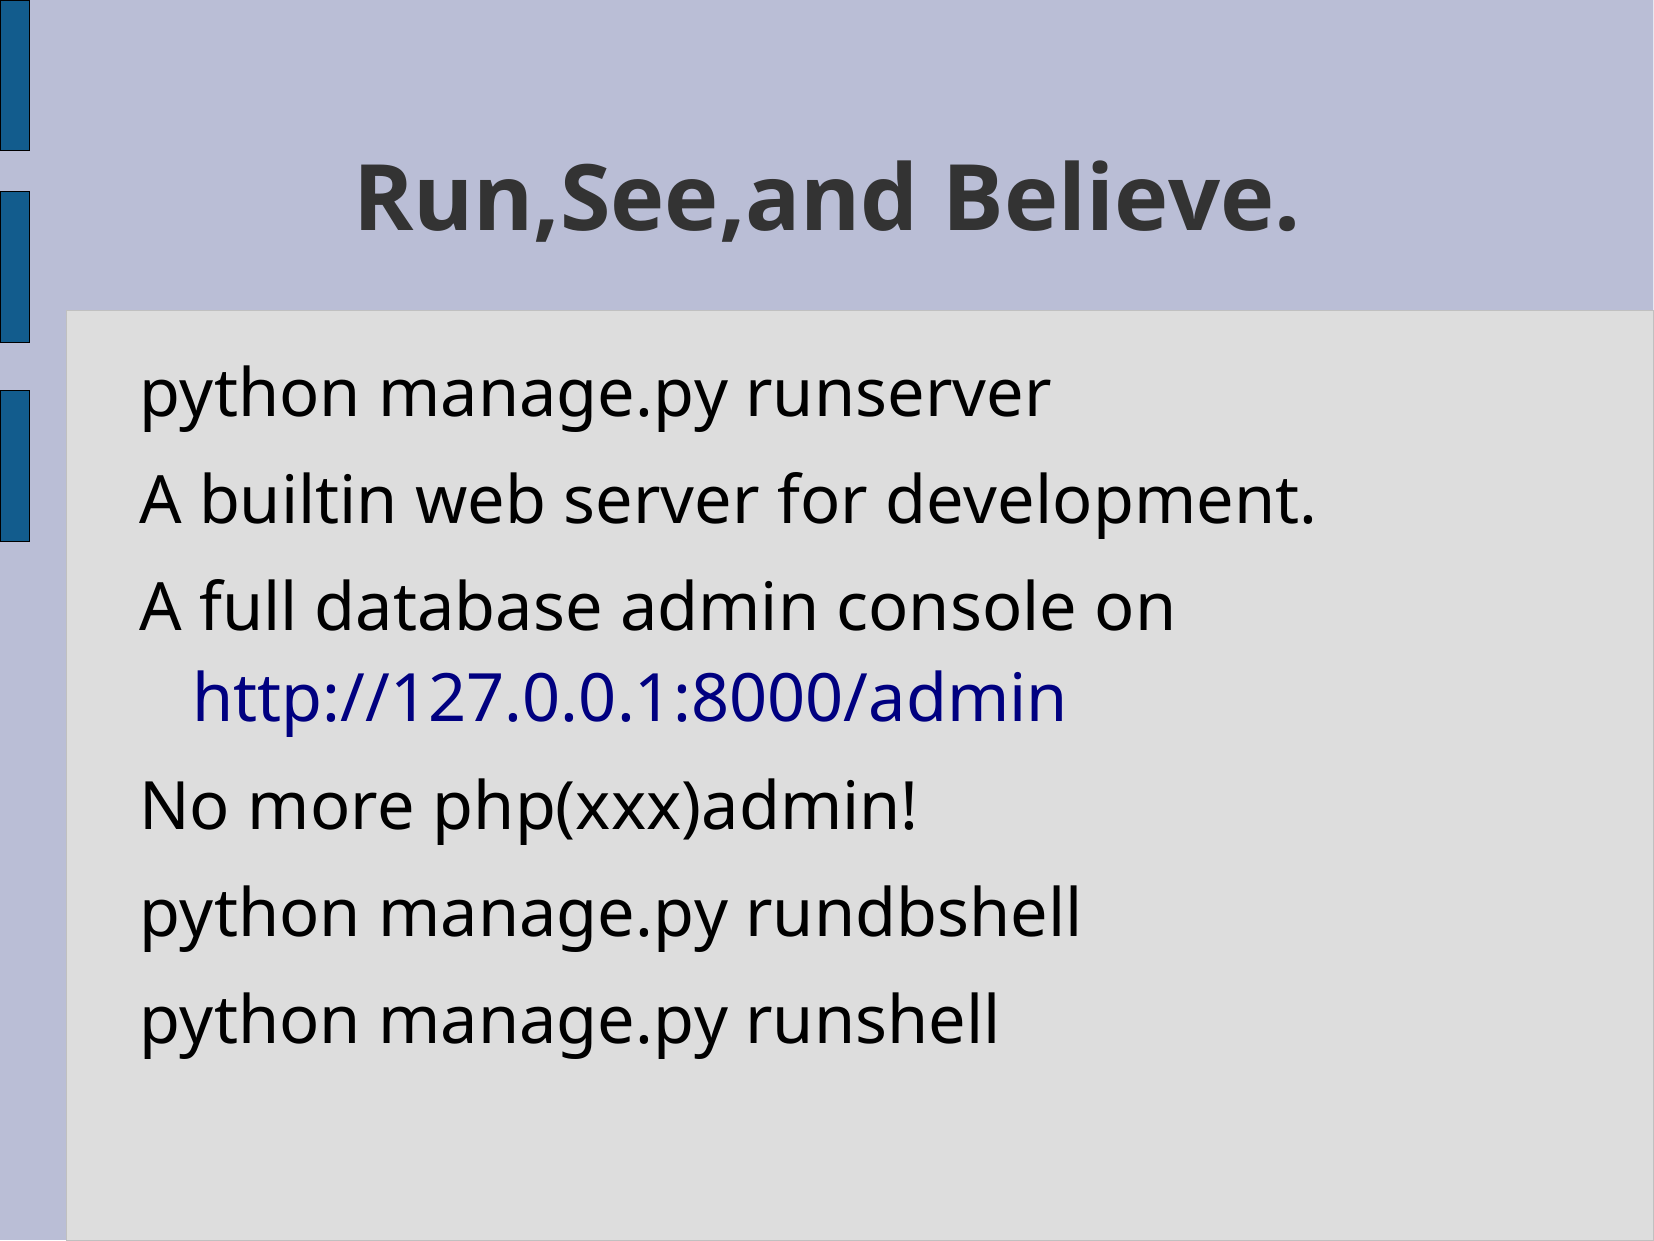

# Run,See,and Believe.
python manage.py runserver
A builtin web server for development.
A full database admin console on http://127.0.0.1:8000/admin
No more php(xxx)admin!
python manage.py rundbshell
python manage.py runshell